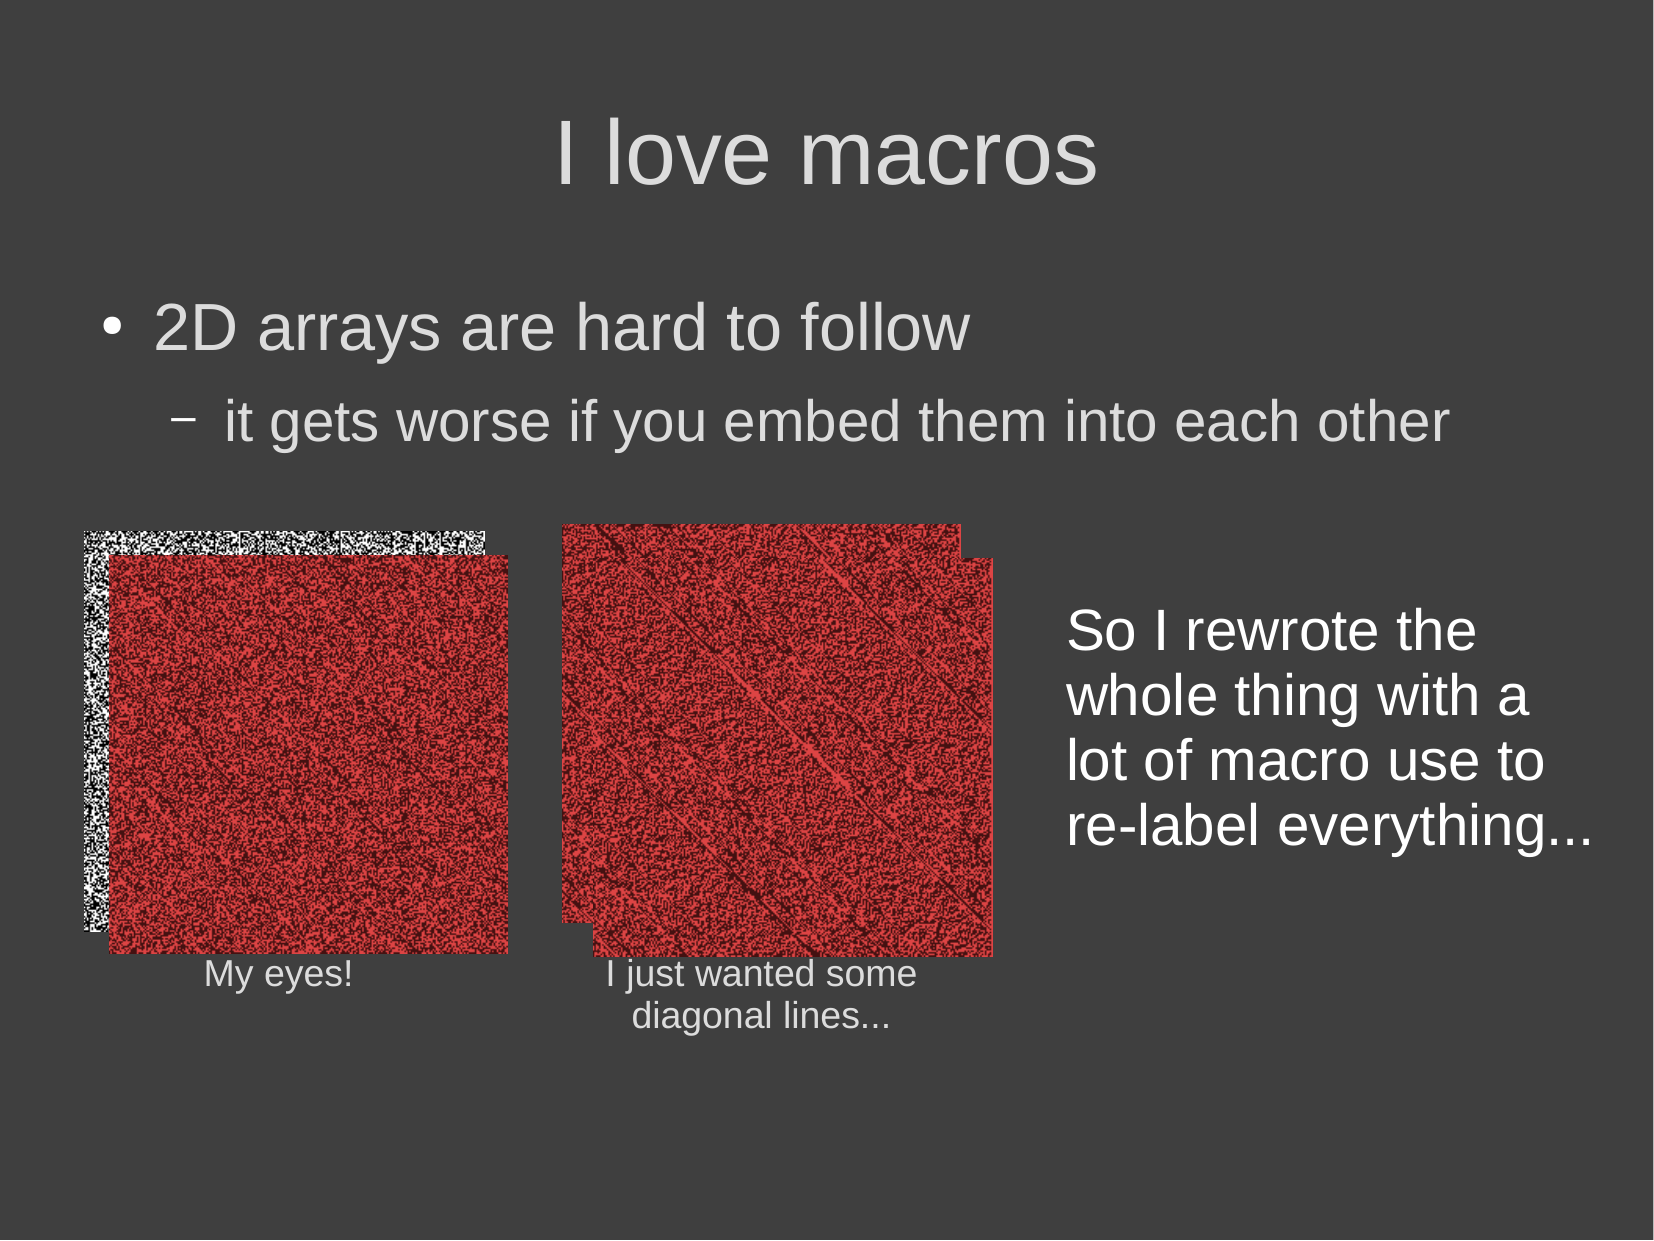

# I love macros
2D arrays are hard to follow
it gets worse if you embed them into each other
So I rewrote the whole thing with a lot of macro use to re-label everything...
My eyes!
I just wanted some
diagonal lines...